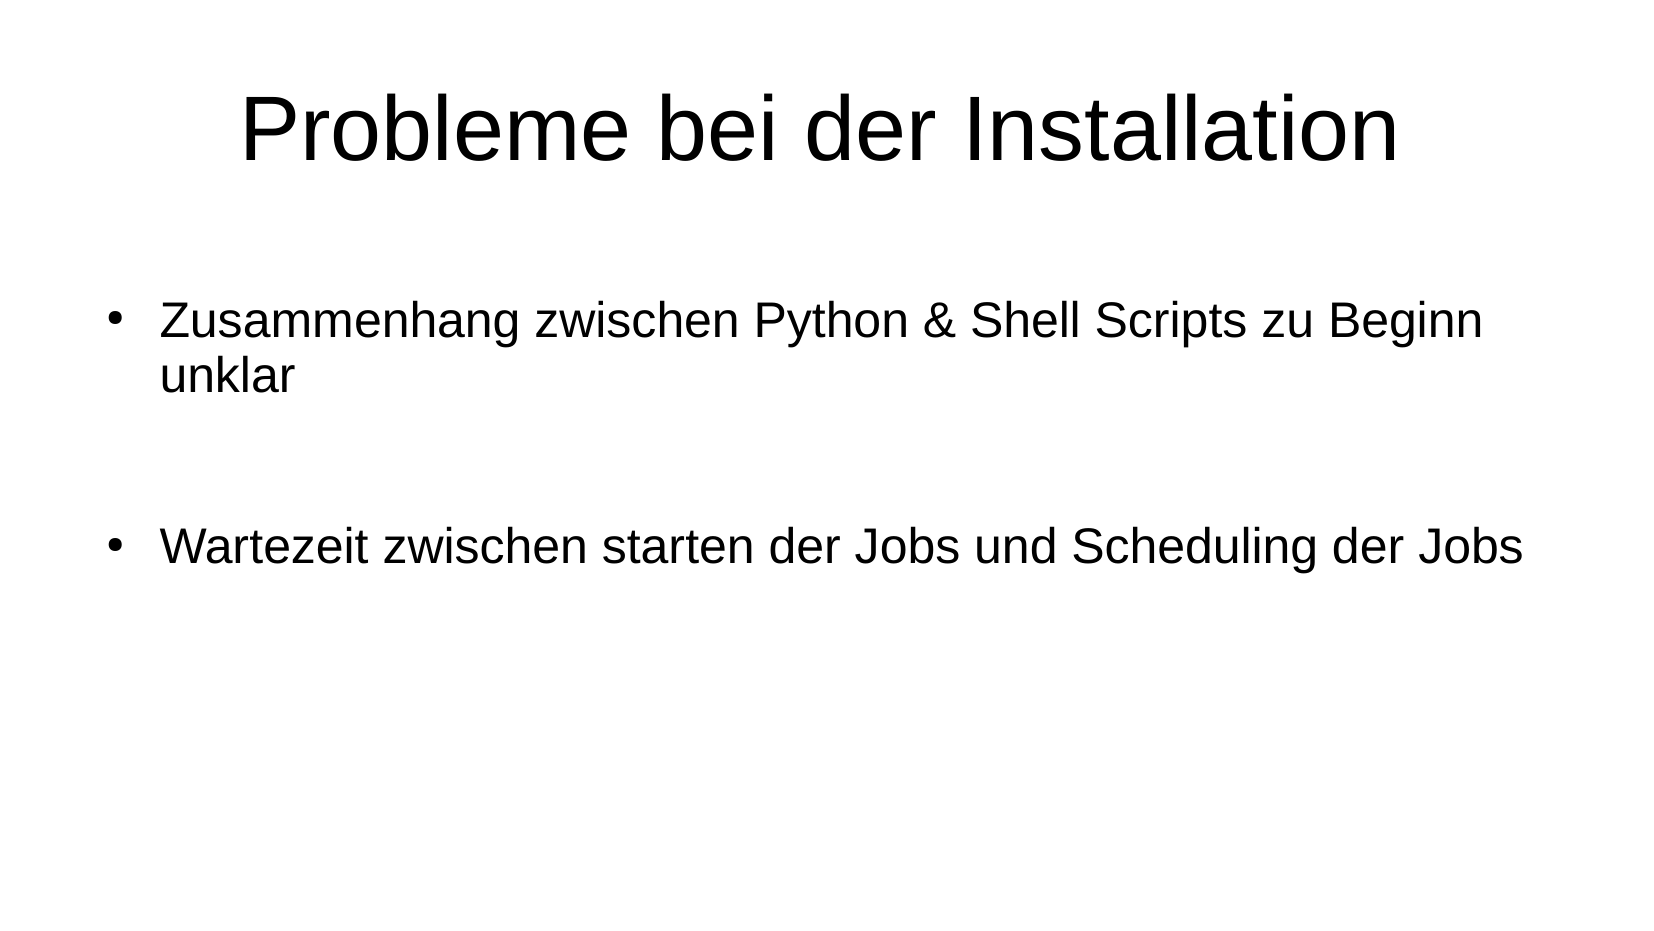

# Probleme bei der Installation
Zusammenhang zwischen Python & Shell Scripts zu Beginn unklar
Wartezeit zwischen starten der Jobs und Scheduling der Jobs